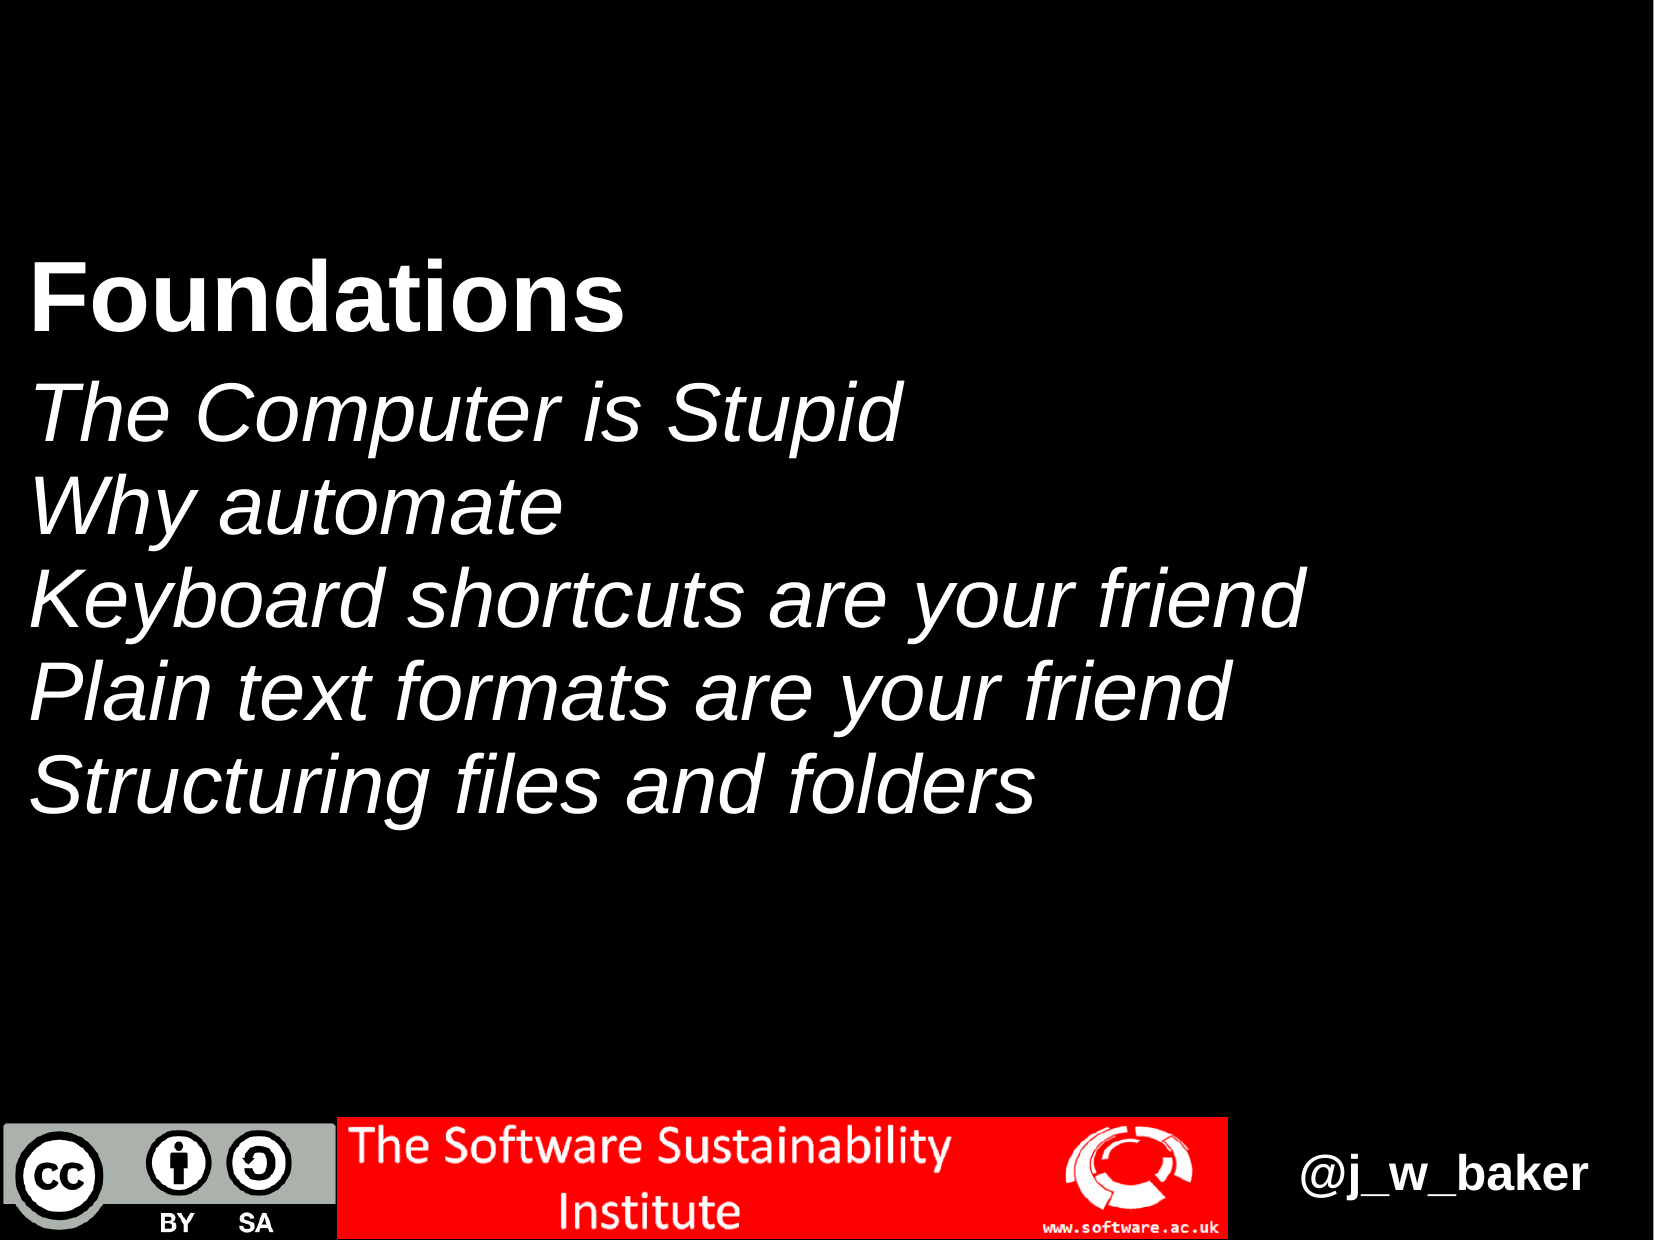

Foundations
The Computer is Stupid
Why automate
Keyboard shortcuts are your friend
Plain text formats are your friend
Structuring files and folders
@j_w_baker